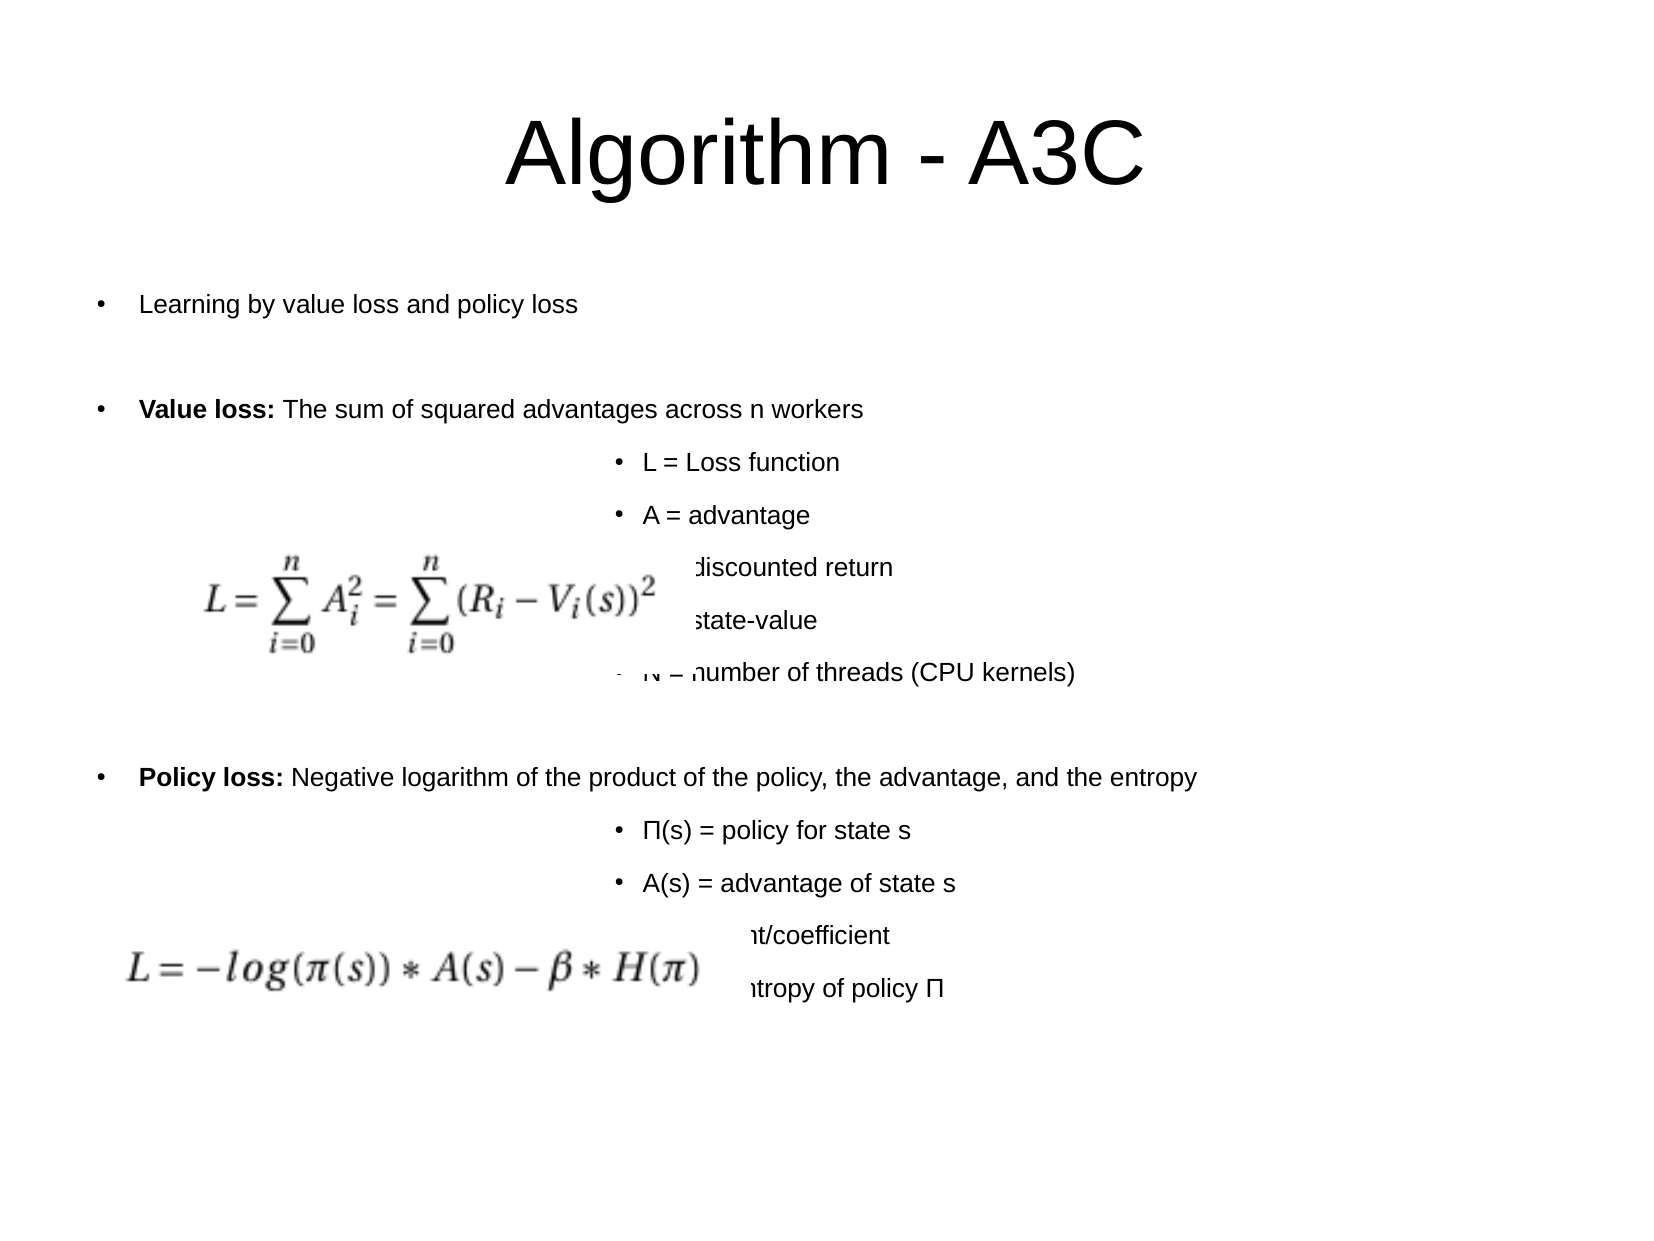

# Algorithm - A3C
Learning by value loss and policy loss
Value loss: The sum of squared advantages across n workers
L = Loss function
A = advantage
R = discounted return
V = state-value
N = number of threads (CPU kernels)
Policy loss: Negative logarithm of the product of the policy, the advantage, and the entropy
Π(s) = policy for state s
A(s) = advantage of state s
Β = weight/coefficient
H(Π) = entropy of policy Π